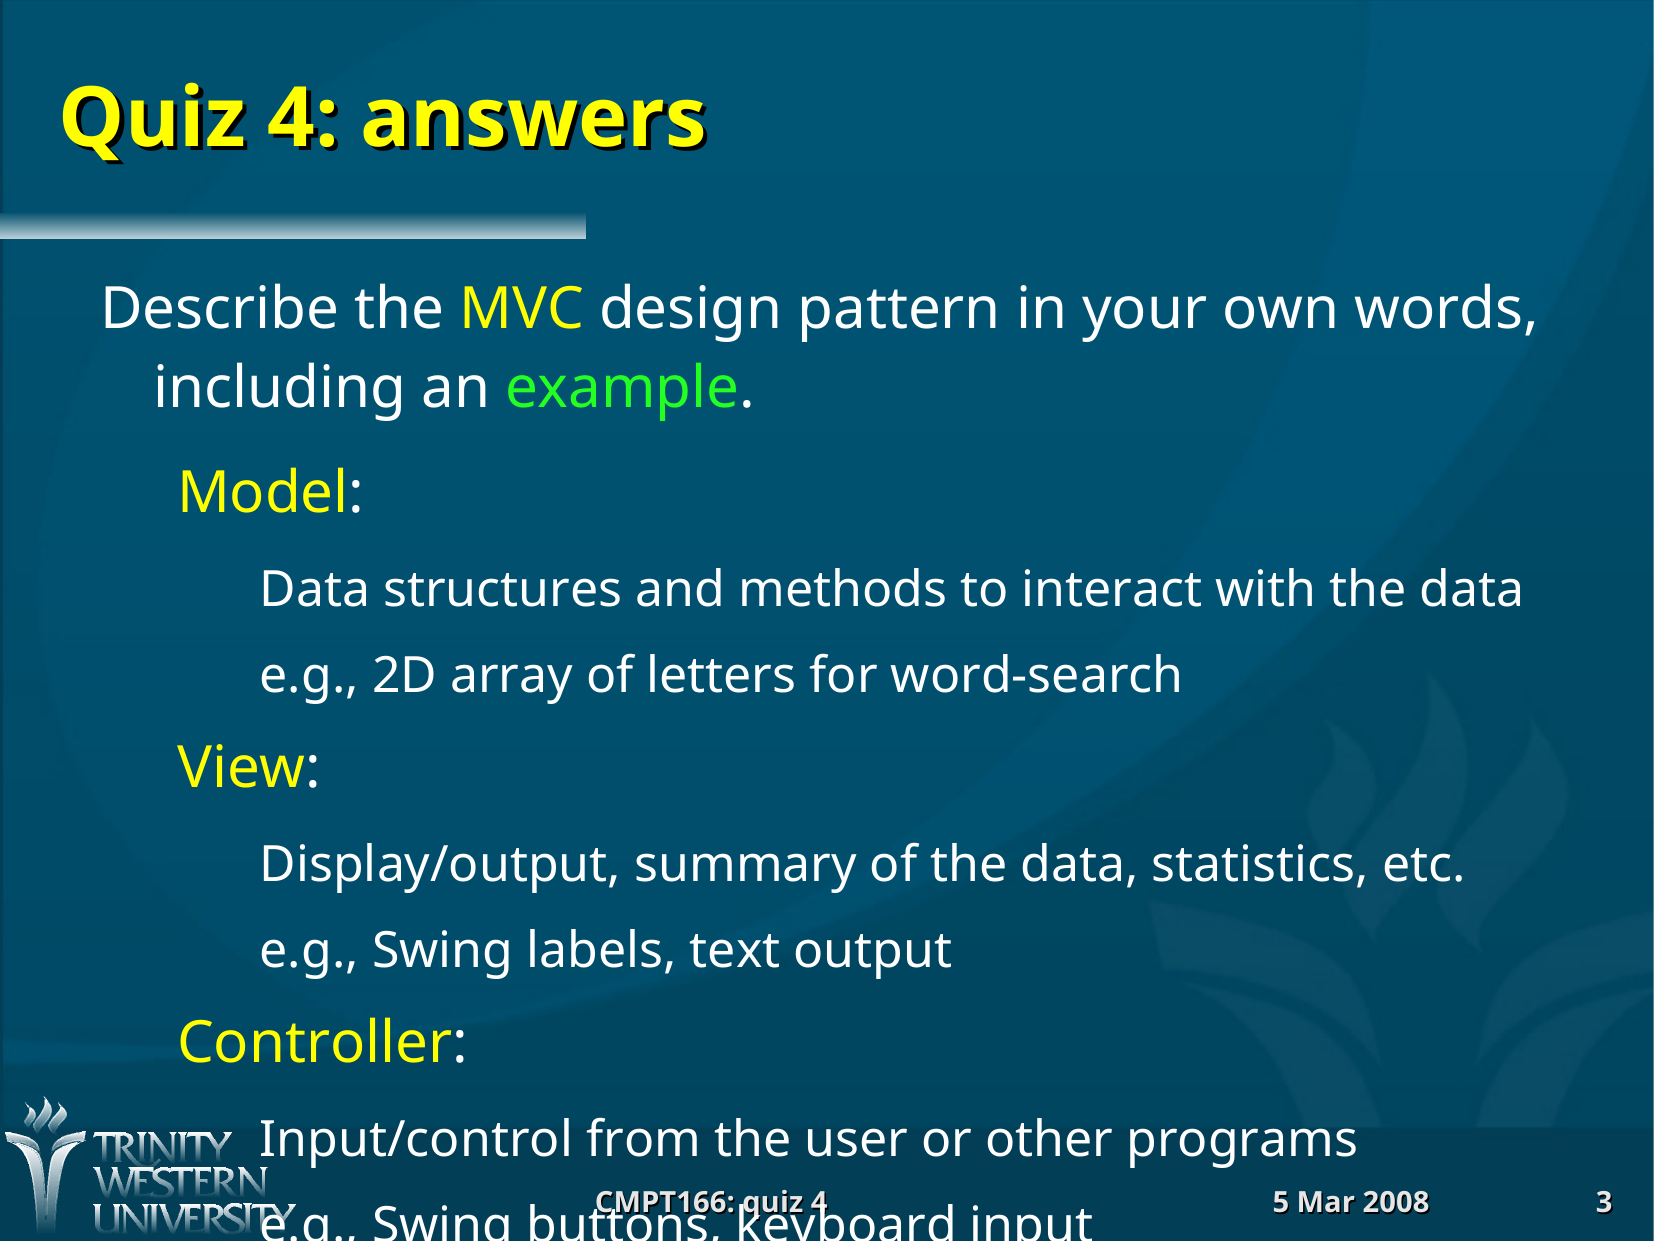

# Quiz 4: answers
Describe the MVC design pattern in your own words, including an example.
Model:
Data structures and methods to interact with the data
e.g., 2D array of letters for word-search
View:
Display/output, summary of the data, statistics, etc.
e.g., Swing labels, text output
Controller:
Input/control from the user or other programs
e.g., Swing buttons, keyboard input
CMPT166: quiz 4
5 Mar 2008
3